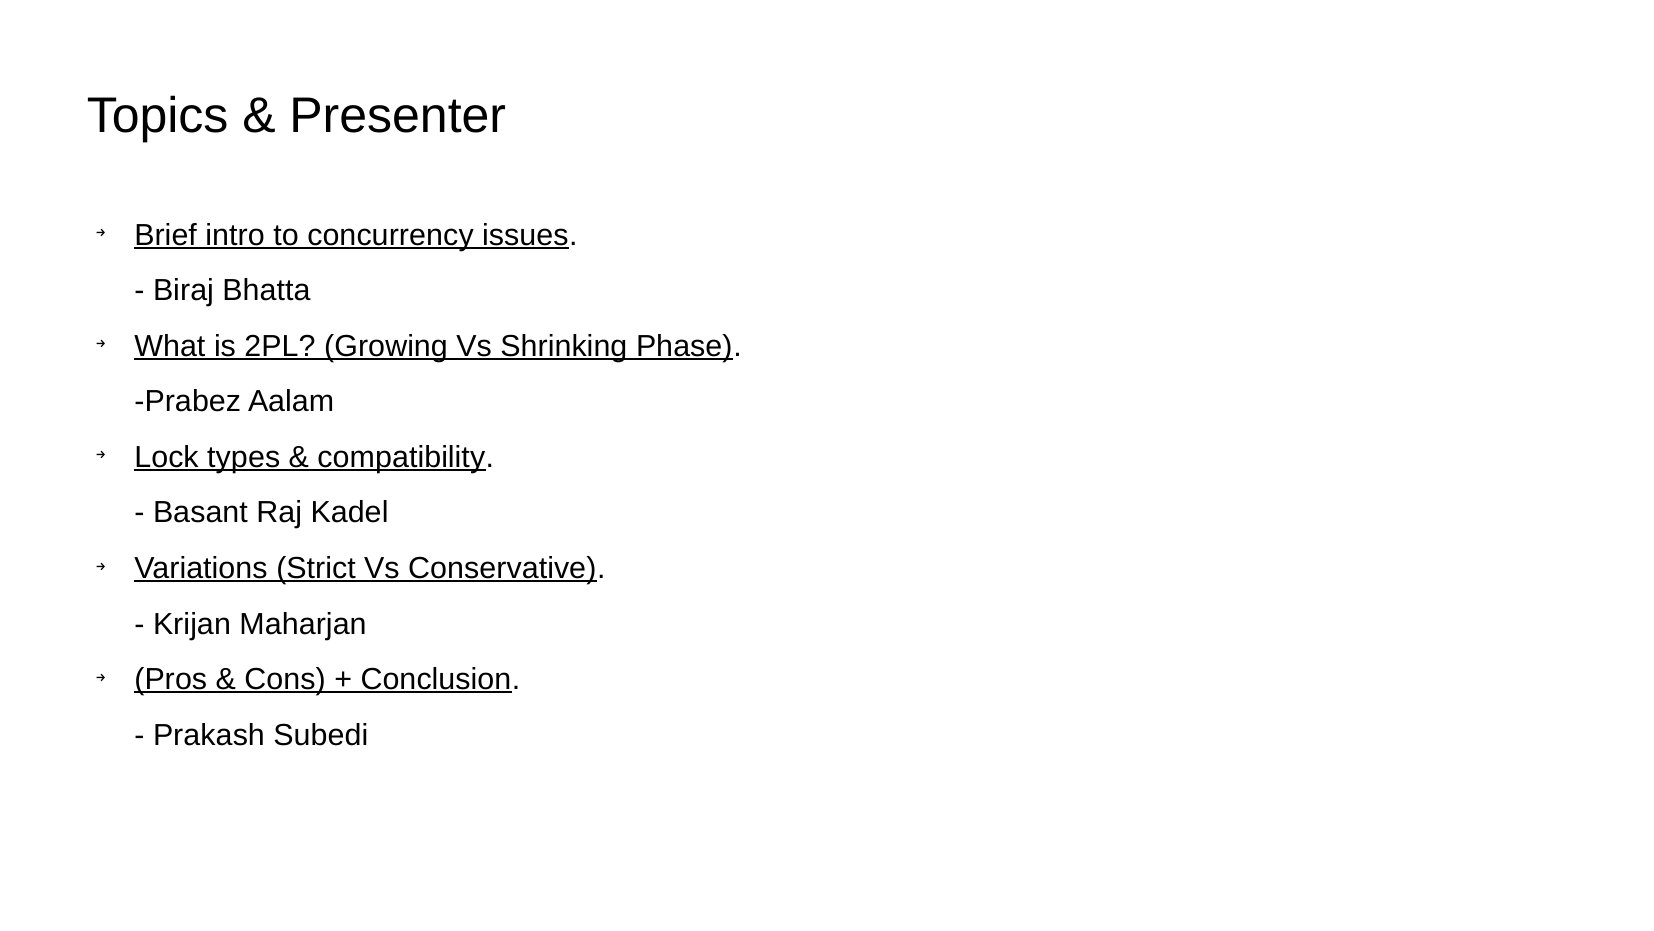

# Topics & Presenter
Brief intro to concurrency issues.
- Biraj Bhatta
What is 2PL? (Growing Vs Shrinking Phase).
-Prabez Aalam
Lock types & compatibility.
- Basant Raj Kadel
Variations (Strict Vs Conservative).
- Krijan Maharjan
(Pros & Cons) + Conclusion.
- Prakash Subedi